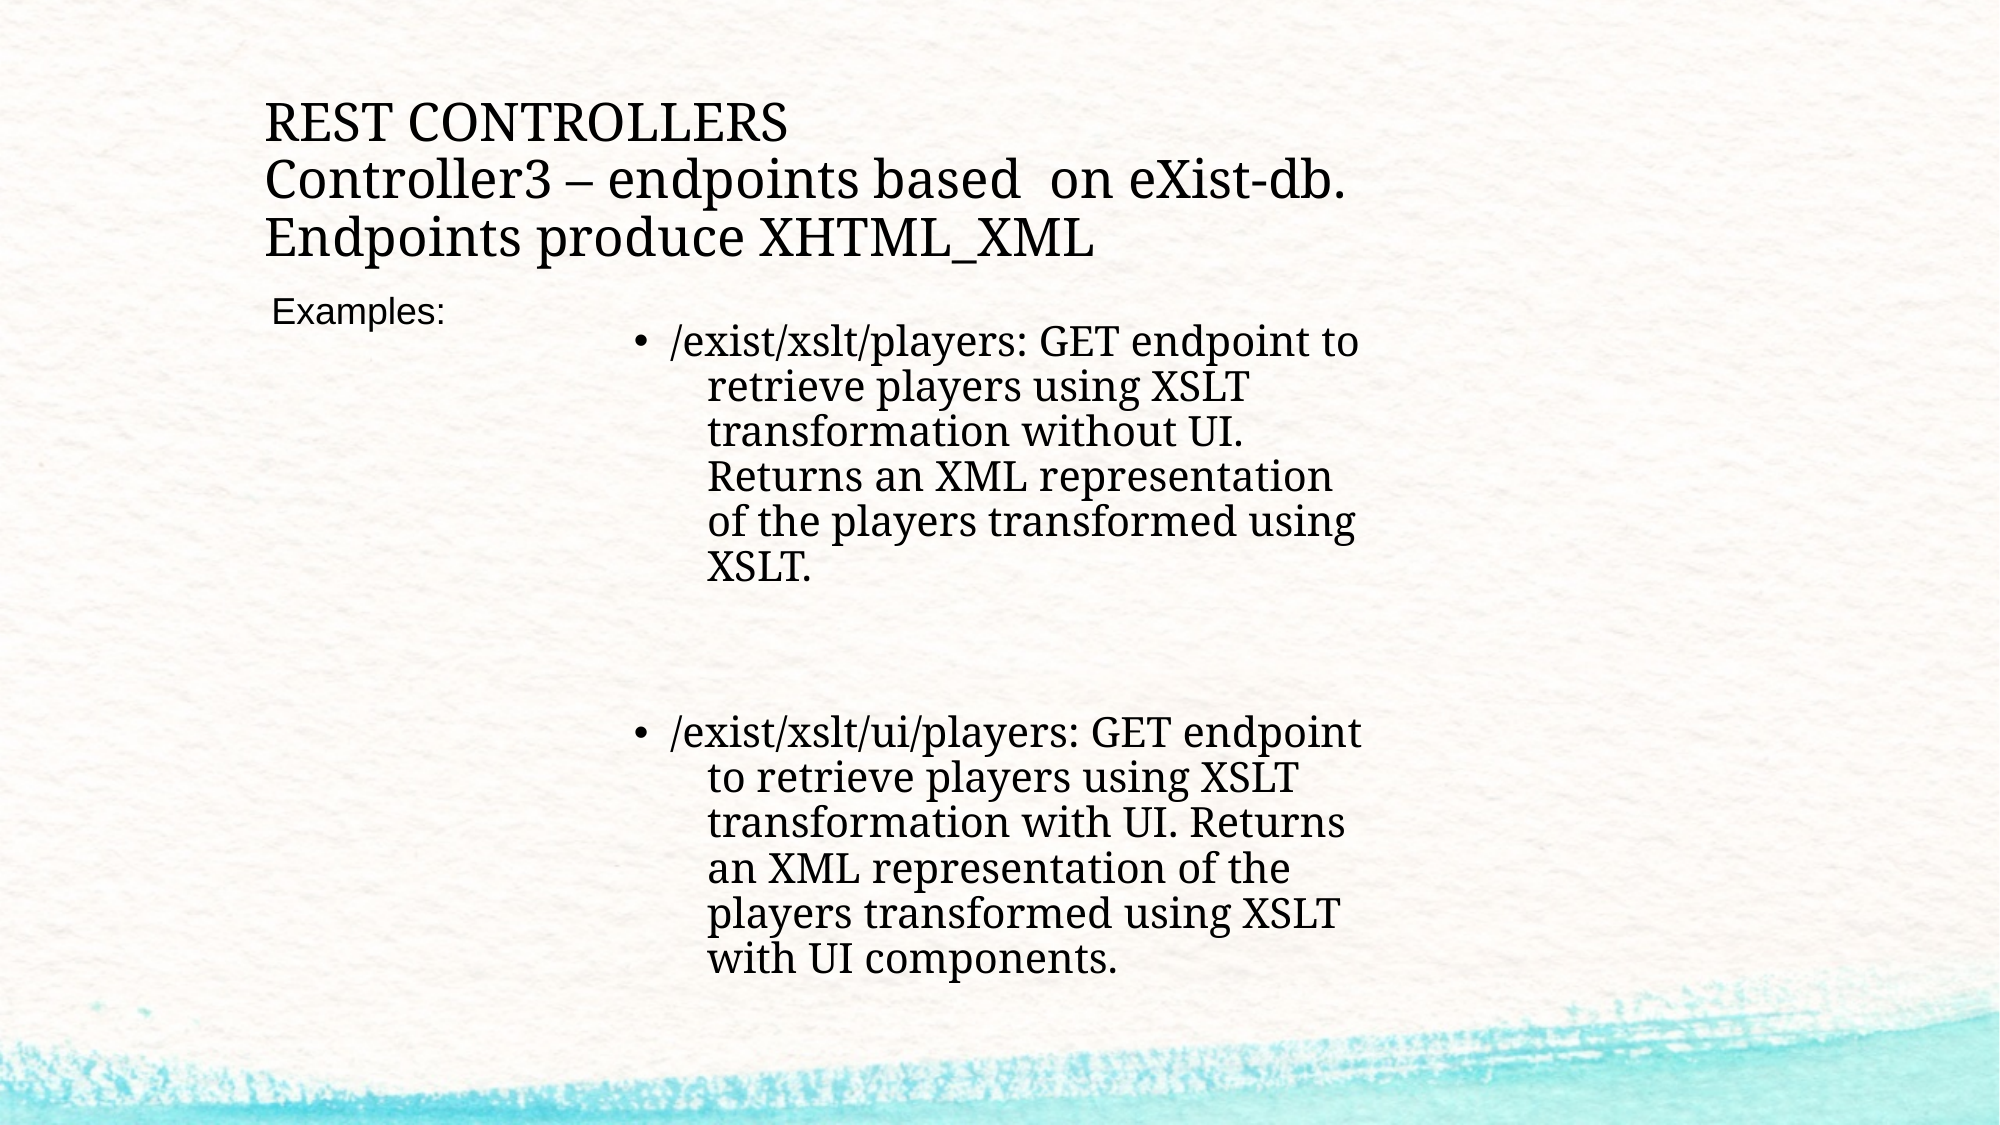

# REST CONTROLLERS Controller3 – endpoints based on eXist-db. Endpoints produce XHTML_XML
Examples:
/exist/xslt/players: GET endpoint to retrieve players using XSLT transformation without UI. Returns an XML representation of the players transformed using XSLT.
/exist/xslt/ui/players: GET endpoint to retrieve players using XSLT transformation with UI. Returns an XML representation of the players transformed using XSLT with UI components.